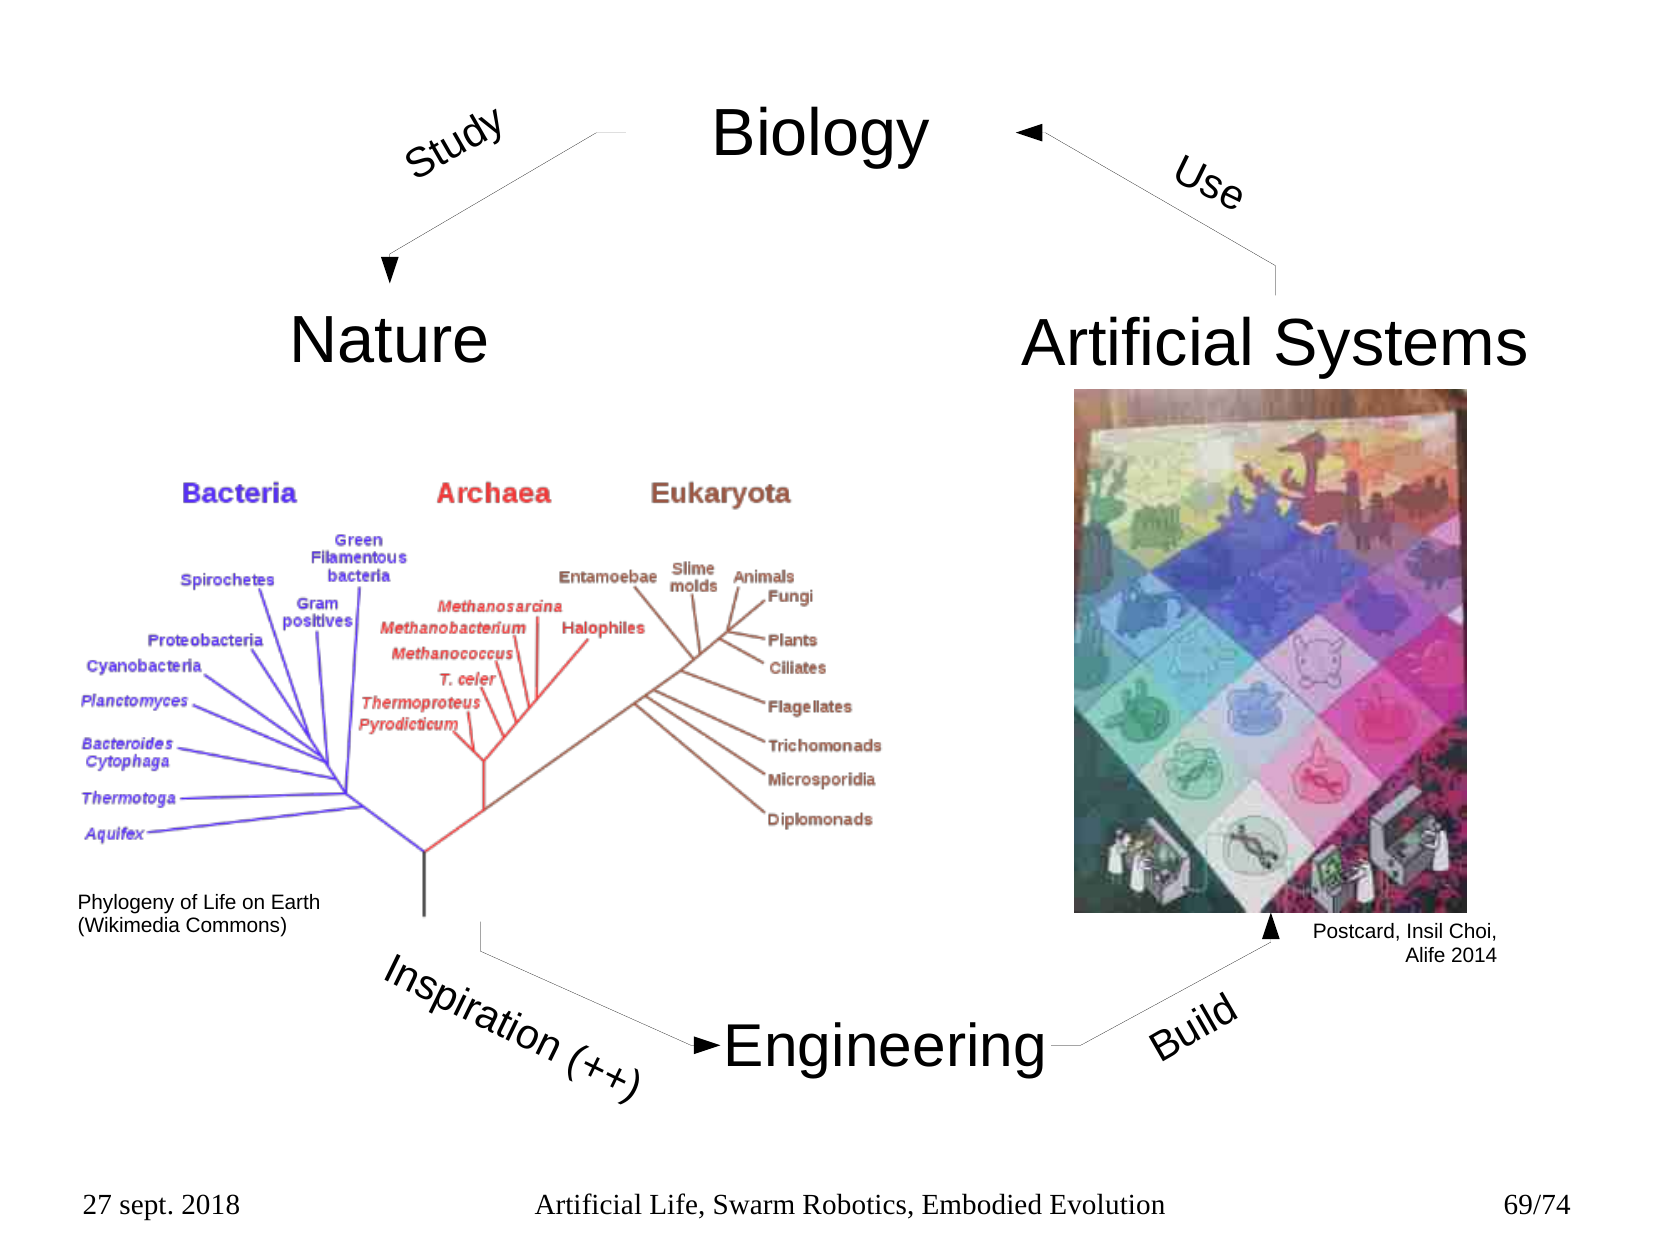

Biology
Study
Use
# Nature
Artificial Systems
Phylogeny of Life on Earth (Wikimedia Commons)
Postcard, Insil Choi, Alife 2014
Inspiration (++)
Build
Engineering
27 sept. 2018
Artificial Life, Swarm Robotics, Embodied Evolution
69